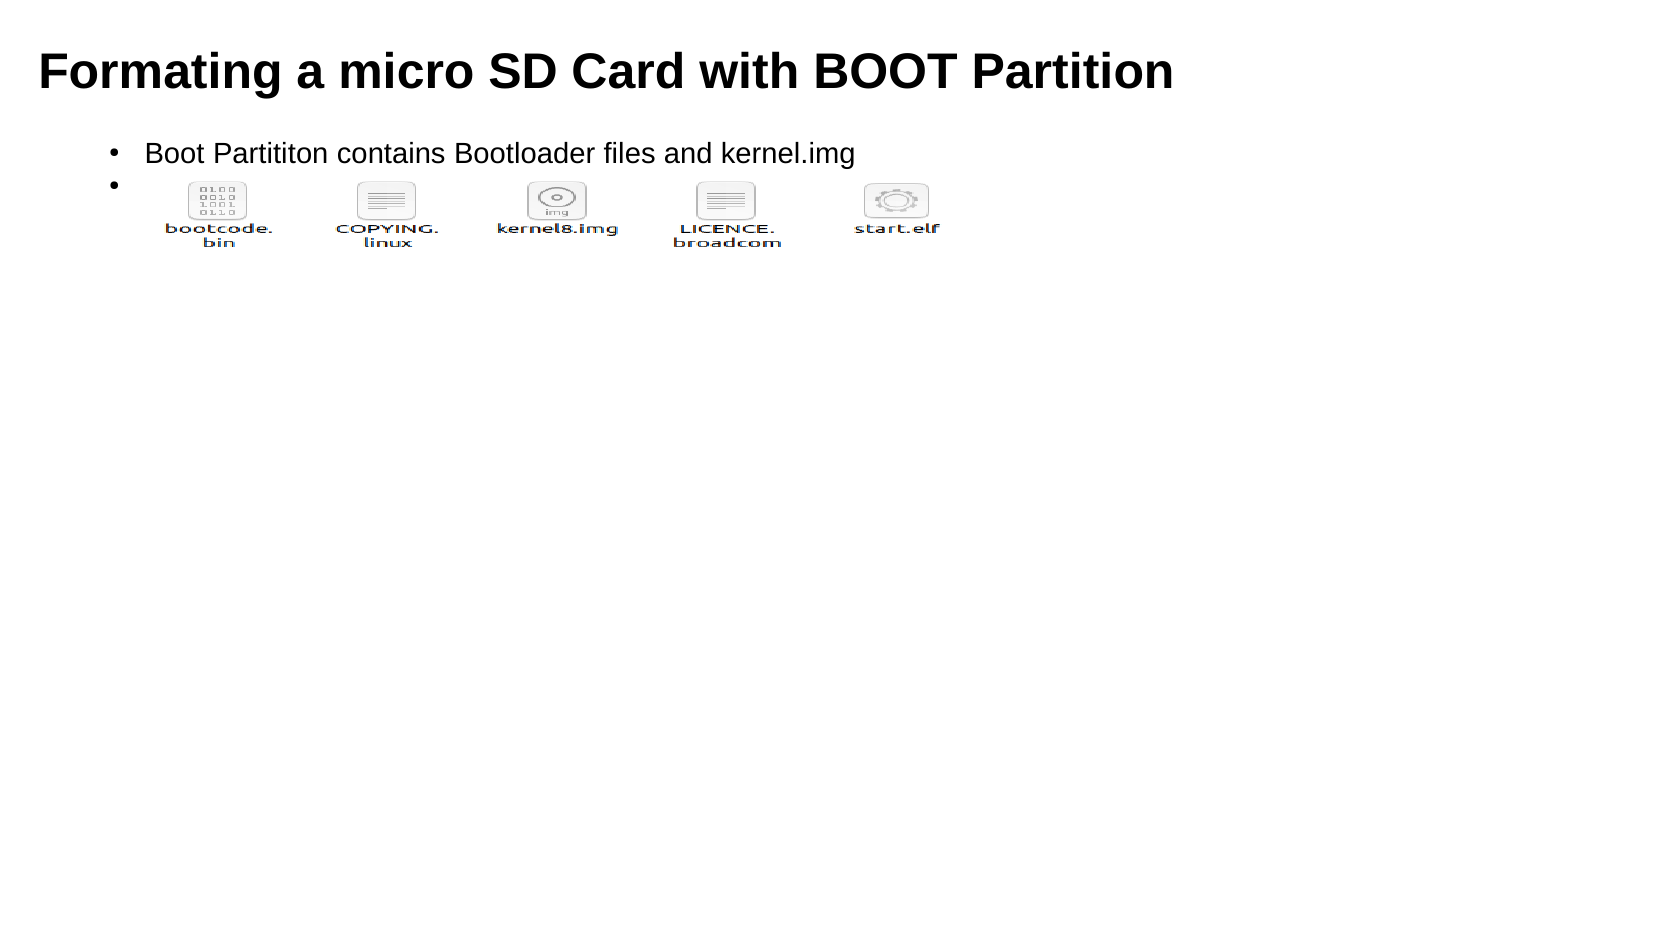

Formating a micro SD Card with BOOT Partition
Boot Partititon contains Bootloader files and kernel.img